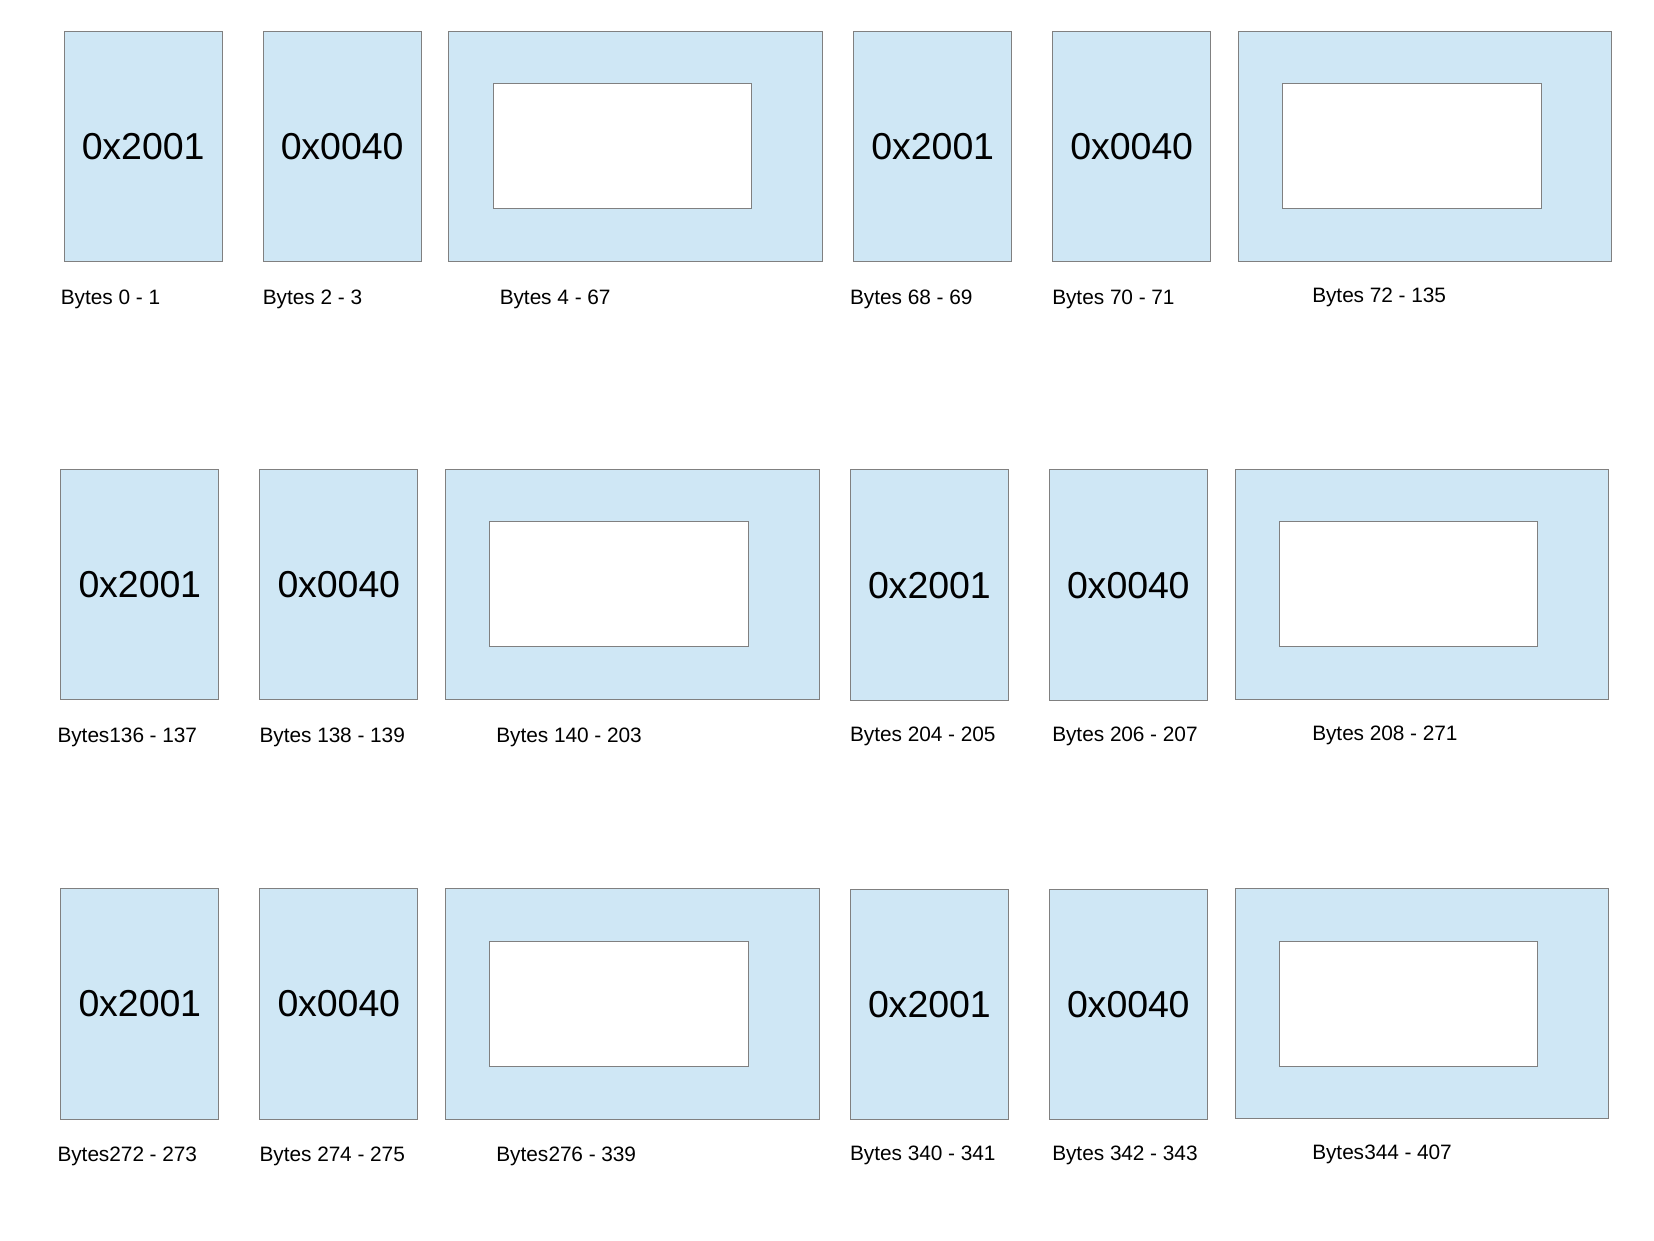

0x2001
0x0040
0x2001
0x0040
Bytes 72 - 135
Bytes 0 - 1
Bytes 2 - 3
Bytes 4 - 67
Bytes 68 - 69
Bytes 70 - 71
0x2001
0x0040
0x2001
0x0040
Bytes 208 - 271
Bytes 204 - 205
Bytes 206 - 207
Bytes136 - 137
Bytes 138 - 139
Bytes 140 - 203
0x2001
0x0040
0x2001
0x0040
Bytes344 - 407
Bytes 340 - 341
Bytes 342 - 343
Bytes272 - 273
Bytes 274 - 275
Bytes276 - 339